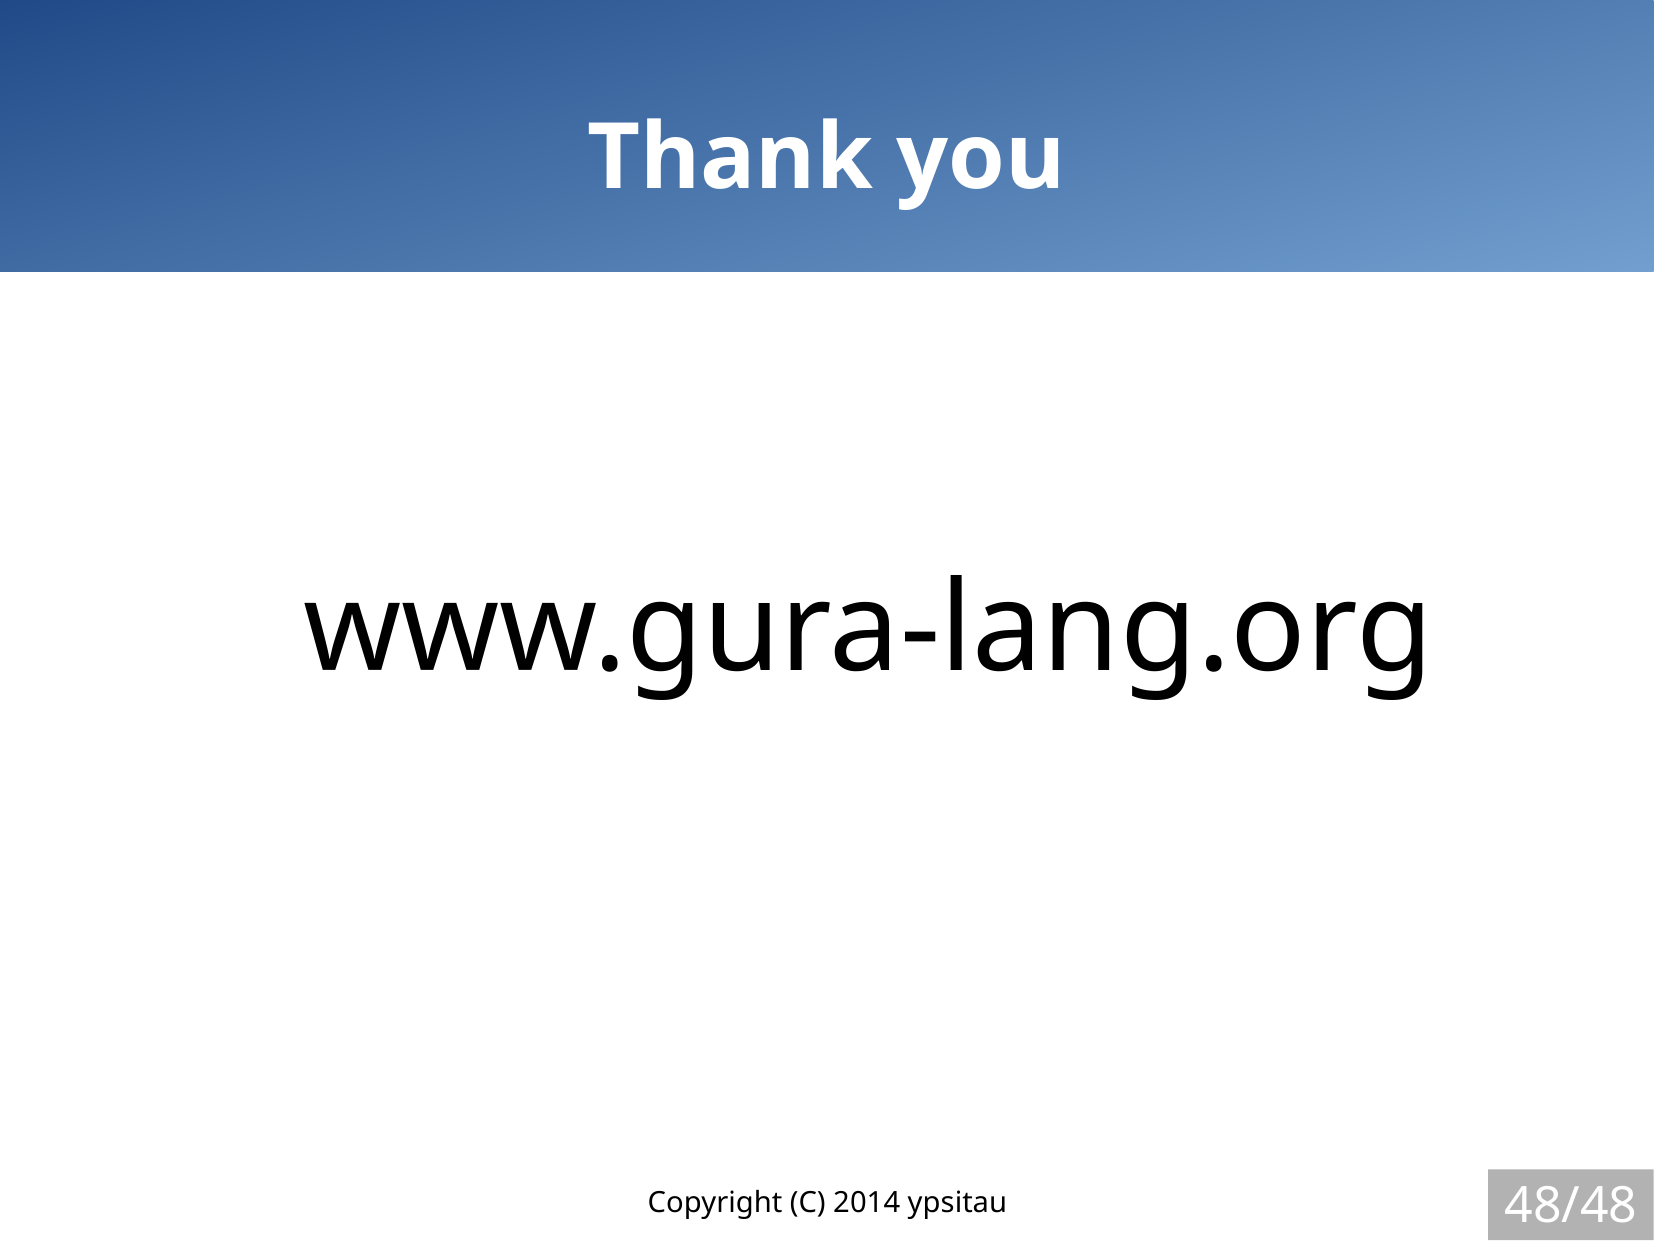

# Thank you
www.gura-lang.org
48
Copyright (C) 2014 ypsitau